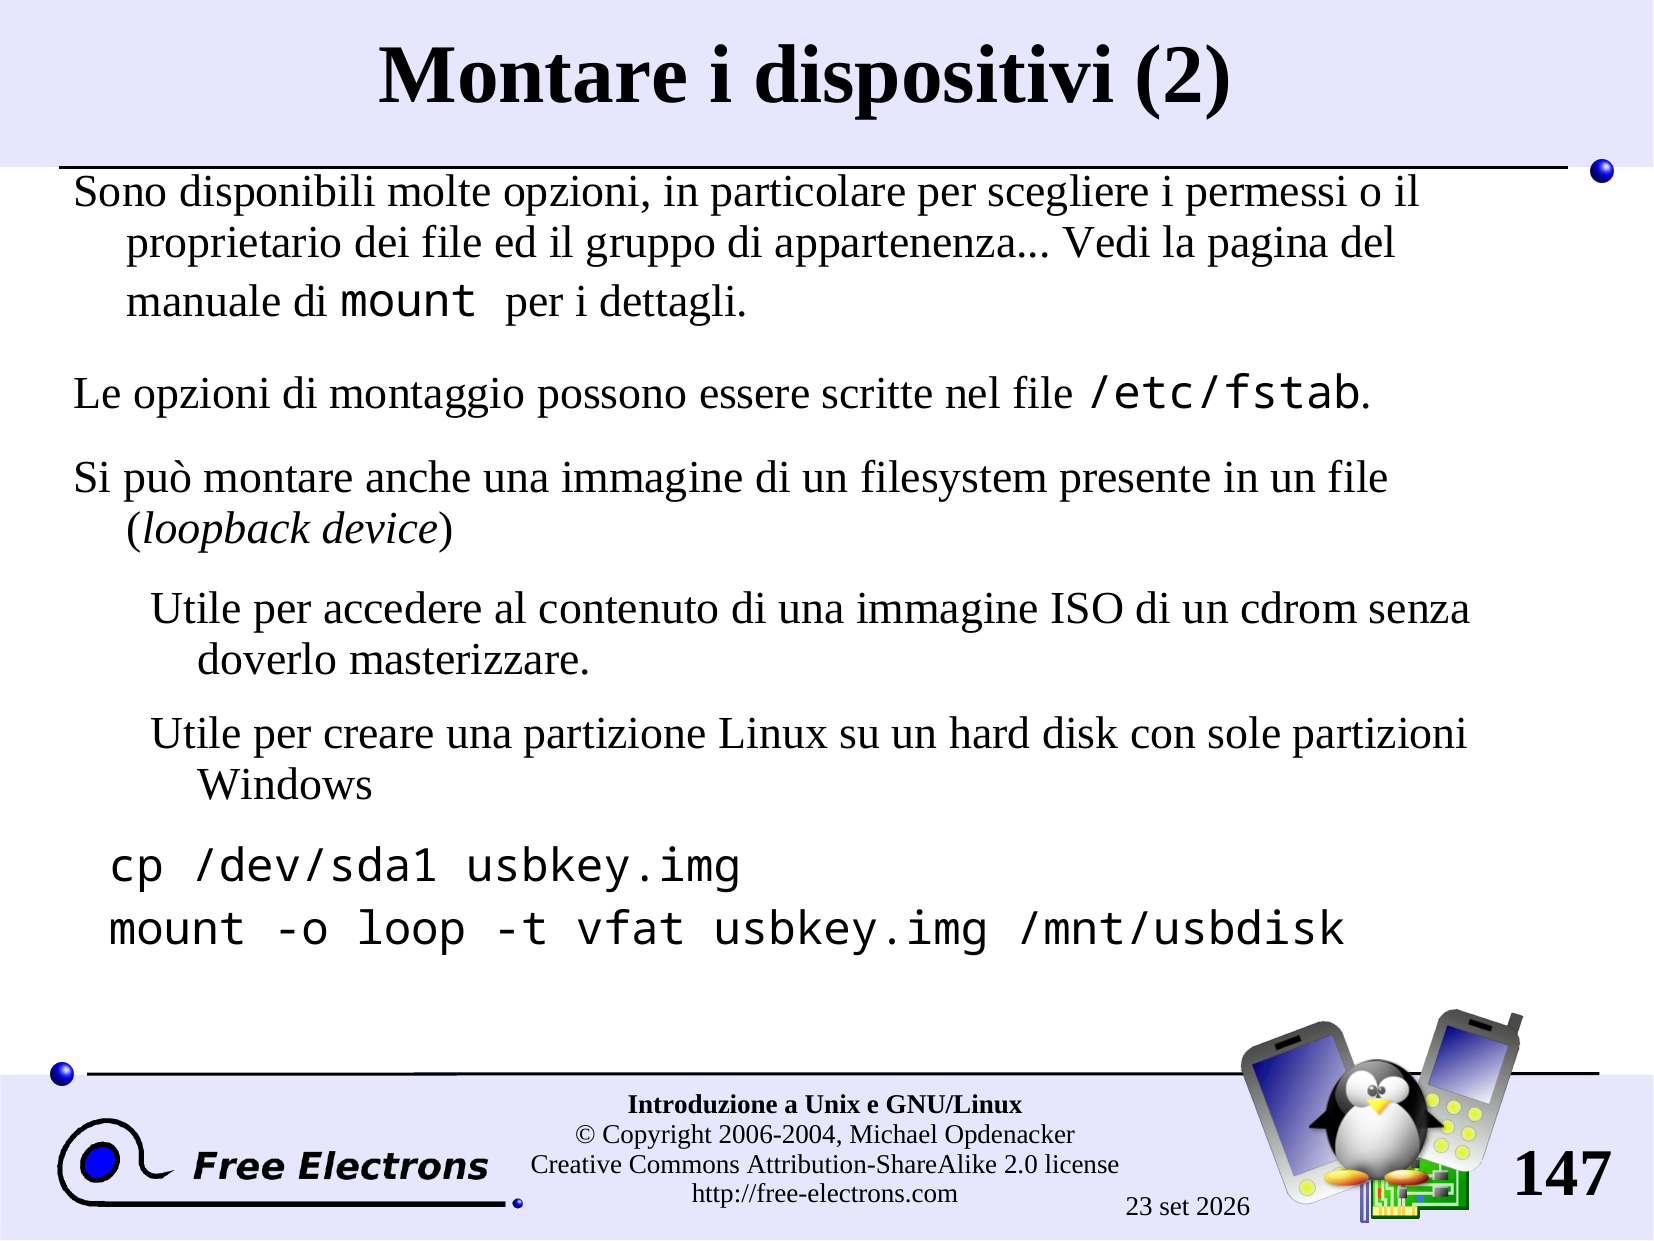

# Montare i dispositivi (2)
Sono disponibili molte opzioni, in particolare per scegliere i permessi o il proprietario dei file ed il gruppo di appartenenza... Vedi la pagina del manuale di mount per i dettagli.
Le opzioni di montaggio possono essere scritte nel file /etc/fstab.
Si può montare anche una immagine di un filesystem presente in un file (loopback device)
Utile per accedere al contenuto di una immagine ISO di un cdrom senza doverlo masterizzare.
Utile per creare una partizione Linux su un hard disk con sole partizioni Windows
cp /dev/sda1 usbkey.img
mount -o loop -t vfat usbkey.img /mnt/usbdisk